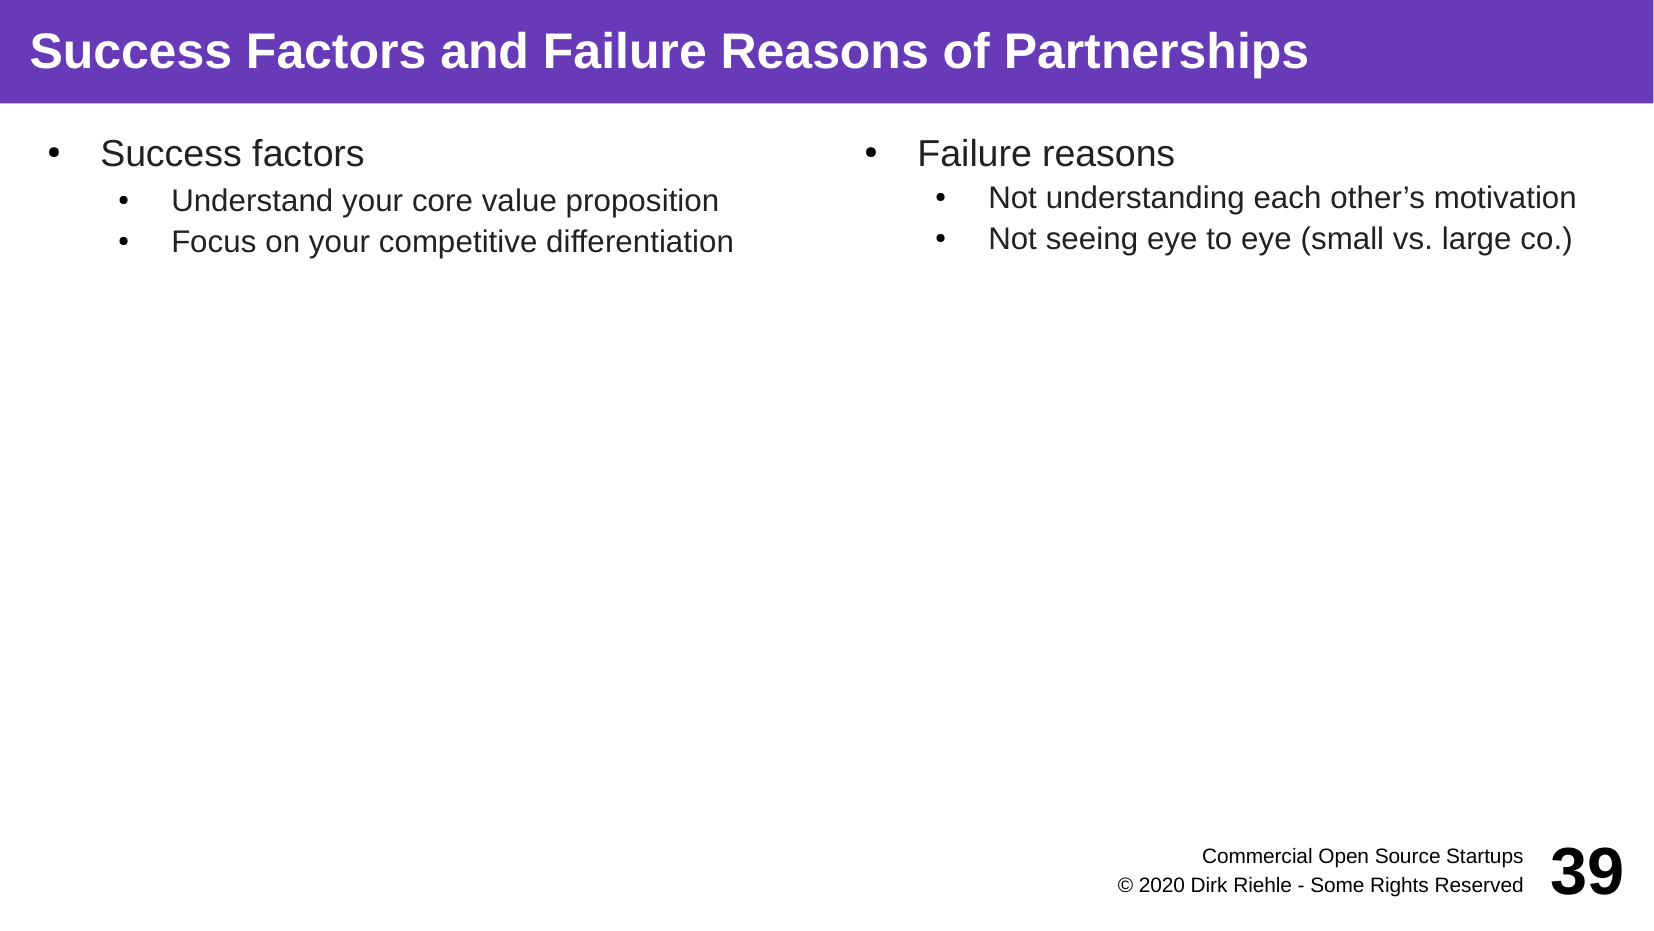

# Success Factors and Failure Reasons of Partnerships
Success factors
Understand your core value proposition
Focus on your competitive differentiation
Failure reasons
Not understanding each other’s motivation
Not seeing eye to eye (small vs. large co.)
Commercial Open Source Startups
39
© 2020 Dirk Riehle - Some Rights Reserved